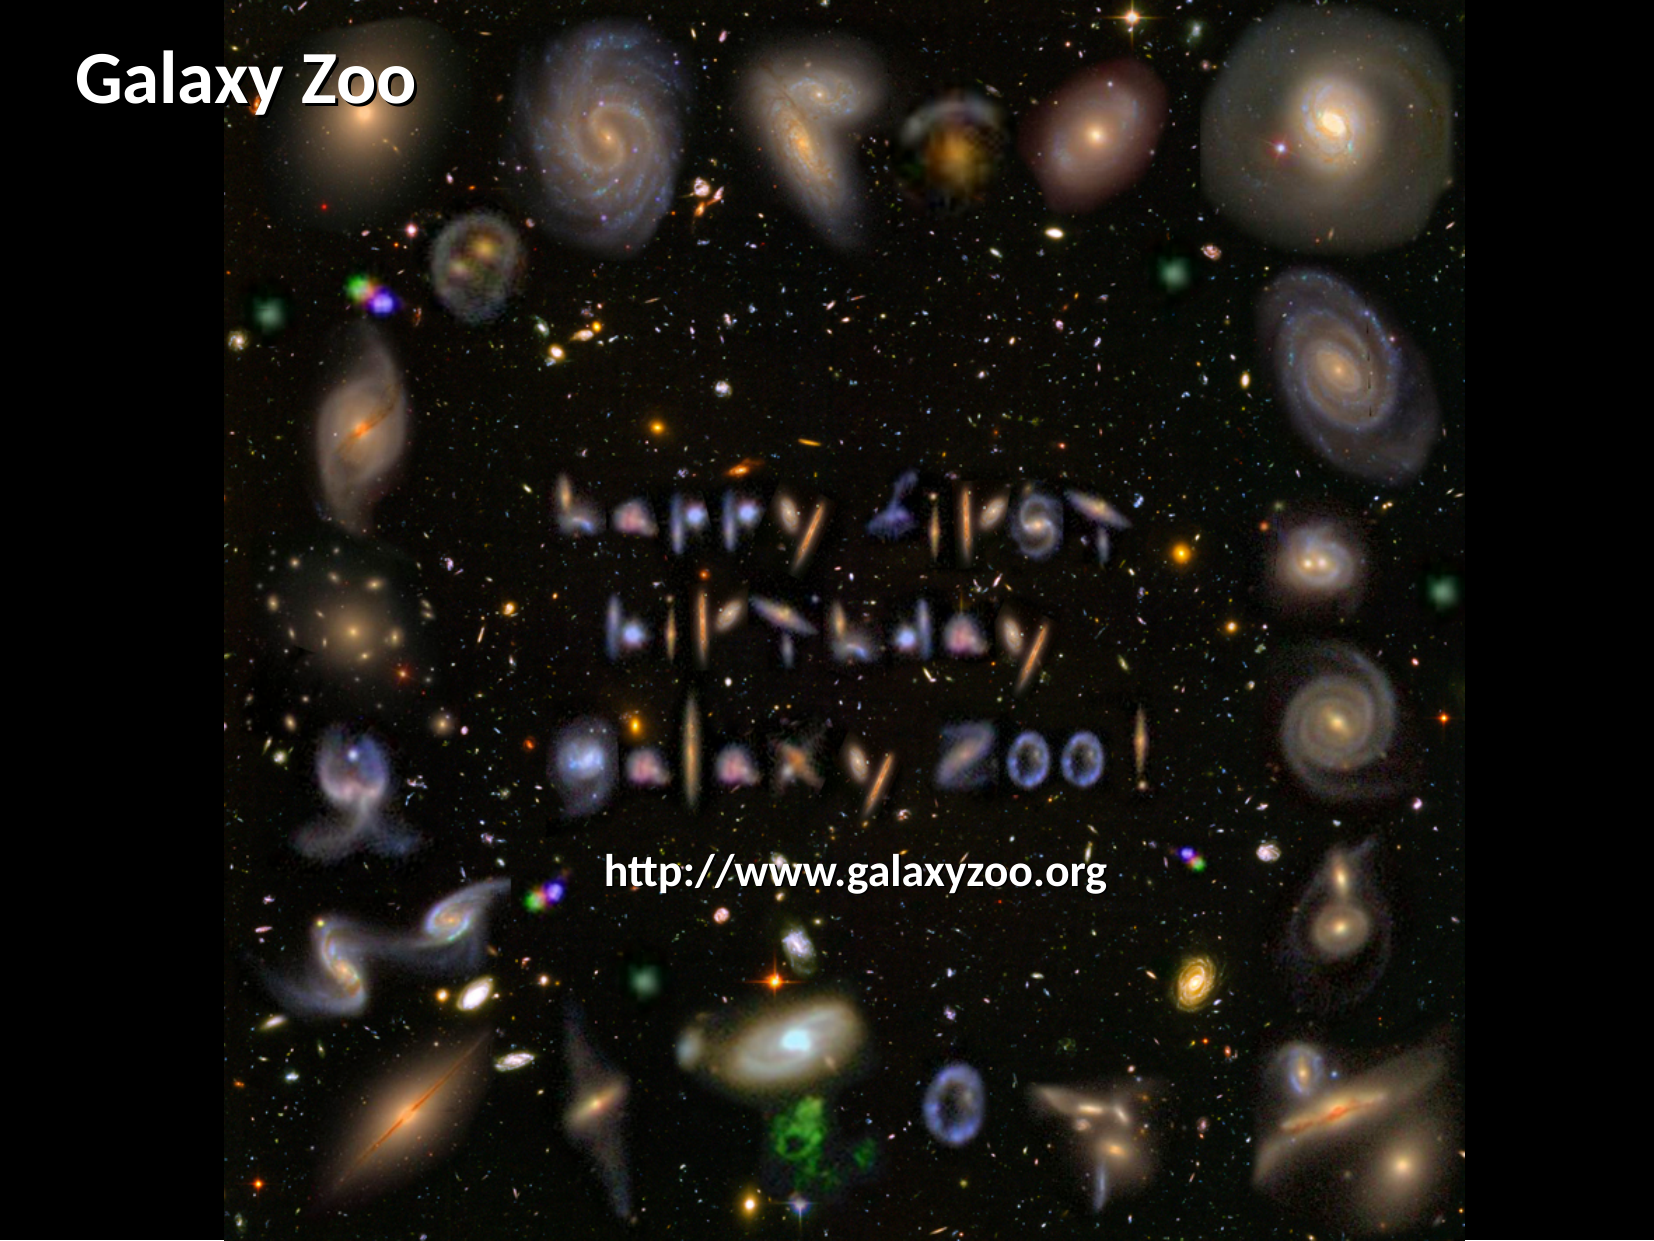

# Galaxy Zoo
http://www.galaxyzoo.org
Astronomía (Asorey)
41